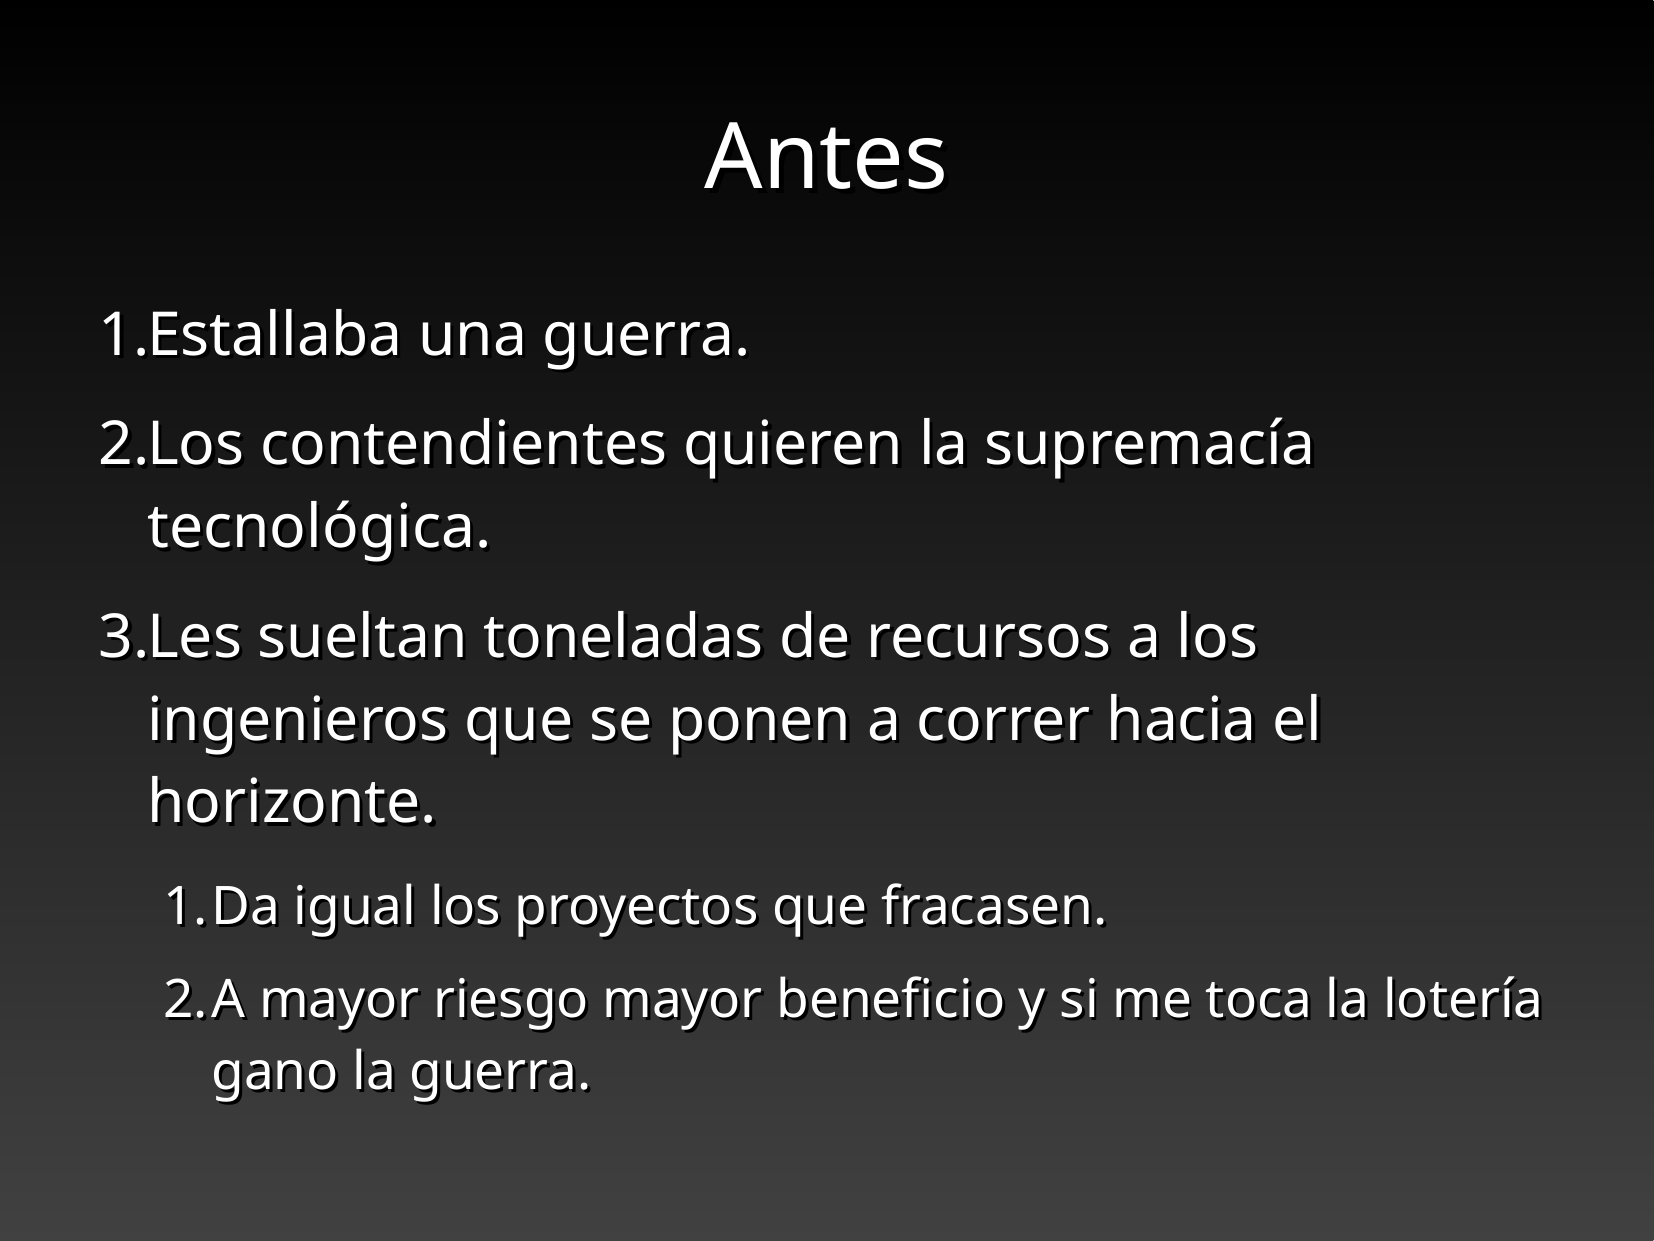

# Antes
Estallaba una guerra.
Los contendientes quieren la supremacía tecnológica.
Les sueltan toneladas de recursos a los ingenieros que se ponen a correr hacia el horizonte.
Da igual los proyectos que fracasen.
A mayor riesgo mayor beneficio y si me toca la lotería gano la guerra.